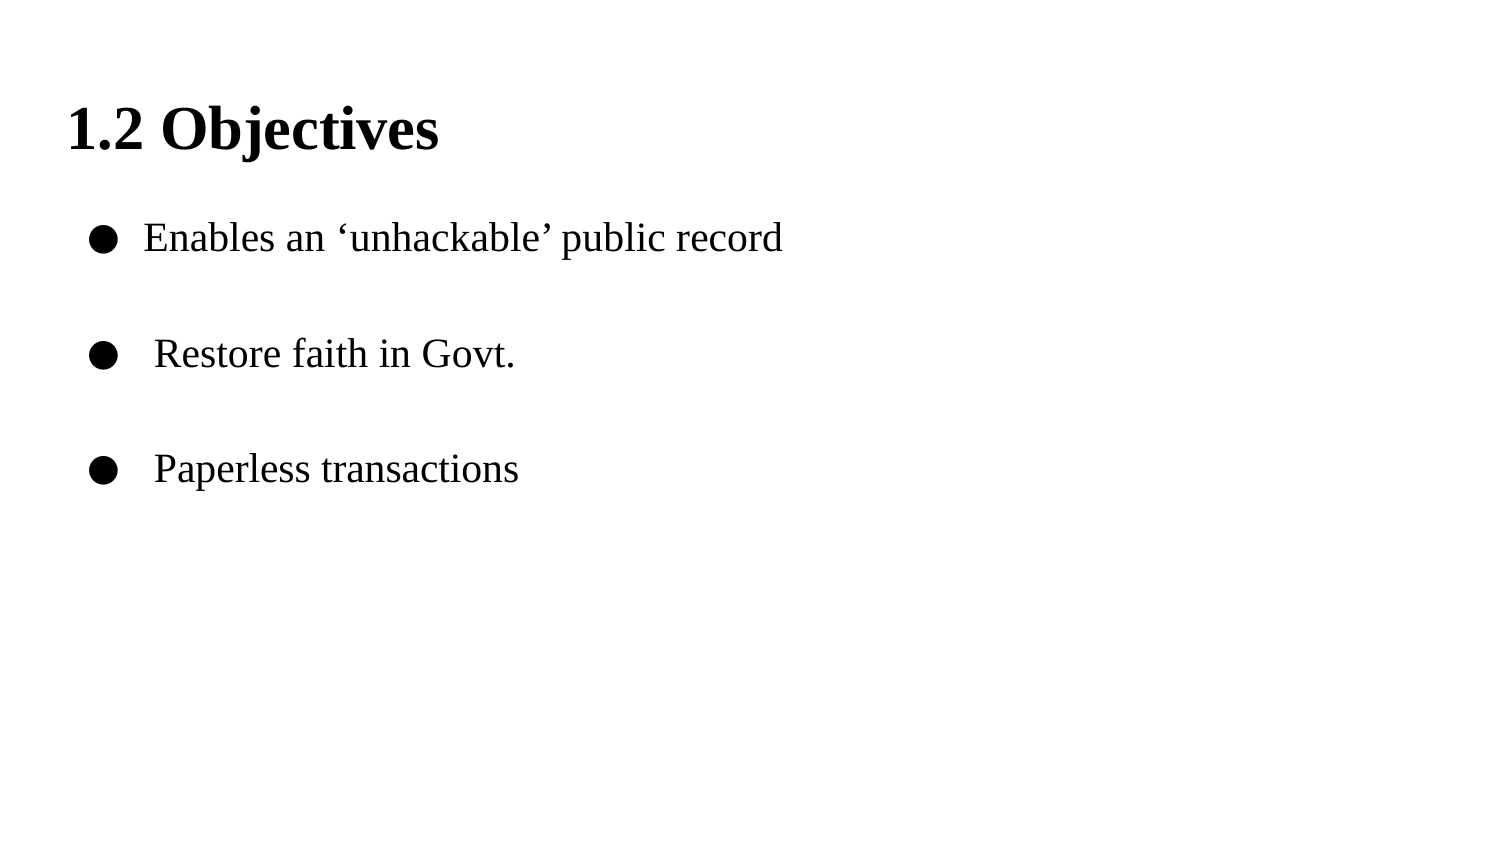

# 1.2 Objectives
Enables an ‘unhackable’ public record
 Restore faith in Govt.
 Paperless transactions